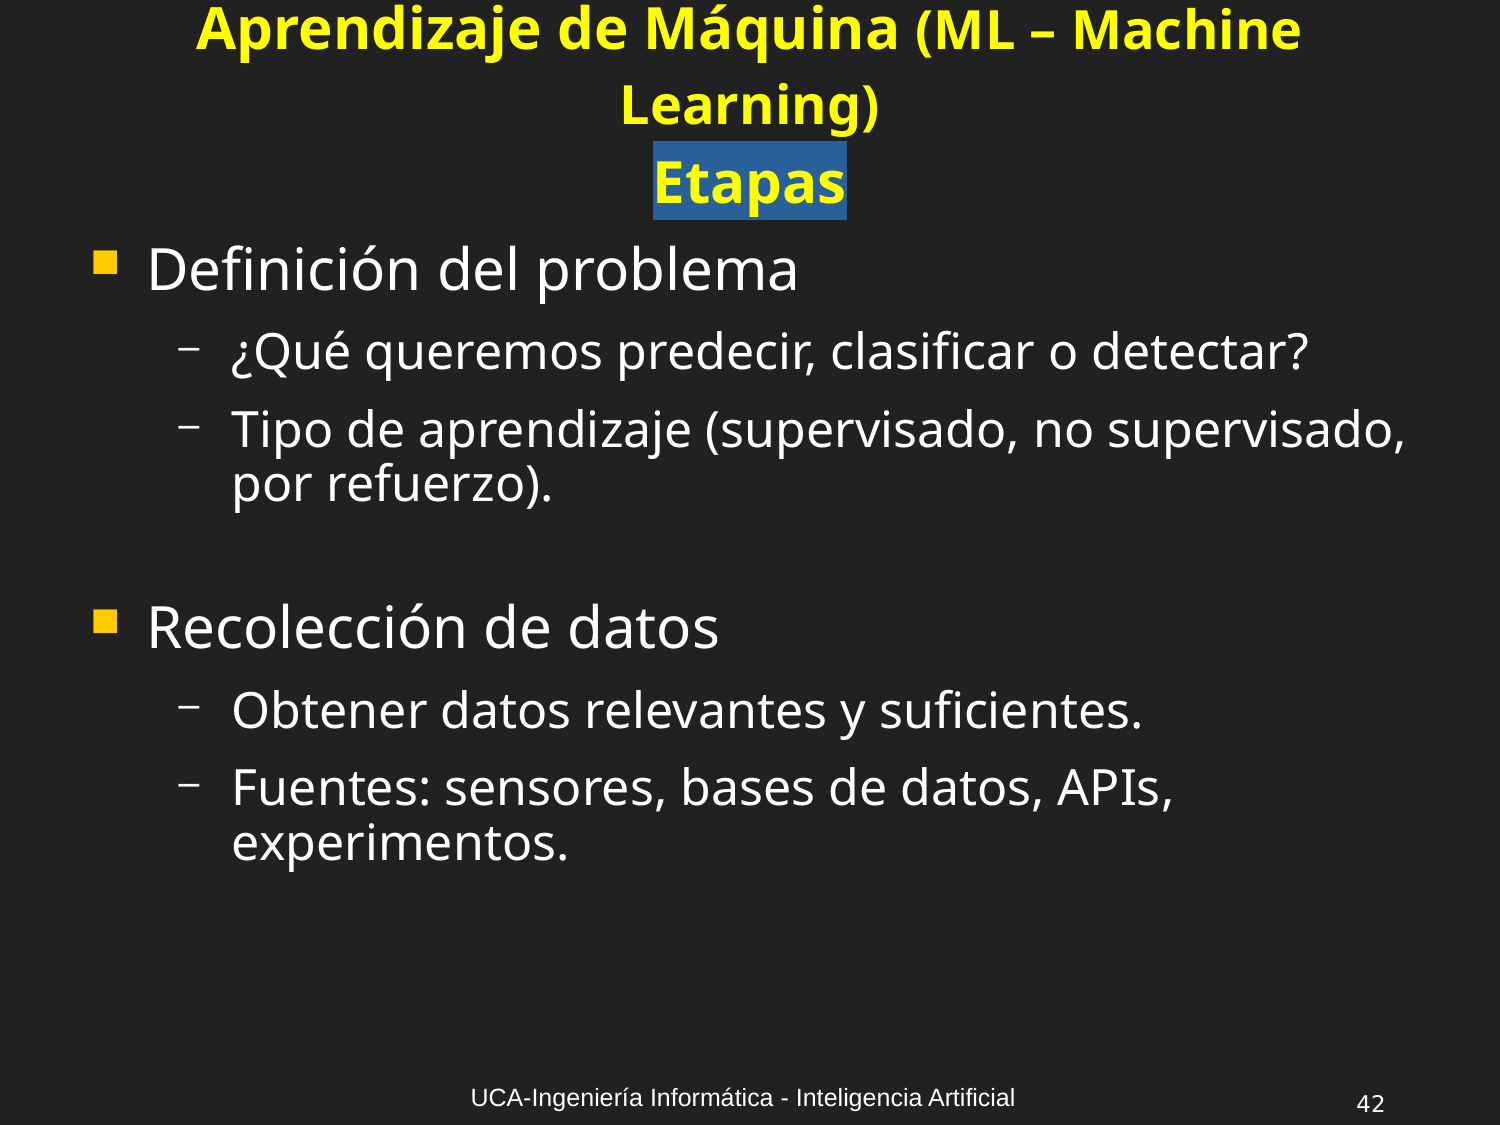

# Aprendizaje de Máquina (ML – Machine Learning) Etapas
Definición del problema
¿Qué queremos predecir, clasificar o detectar?
Tipo de aprendizaje (supervisado, no supervisado, por refuerzo).
Recolección de datos
Obtener datos relevantes y suficientes.
Fuentes: sensores, bases de datos, APIs, experimentos.